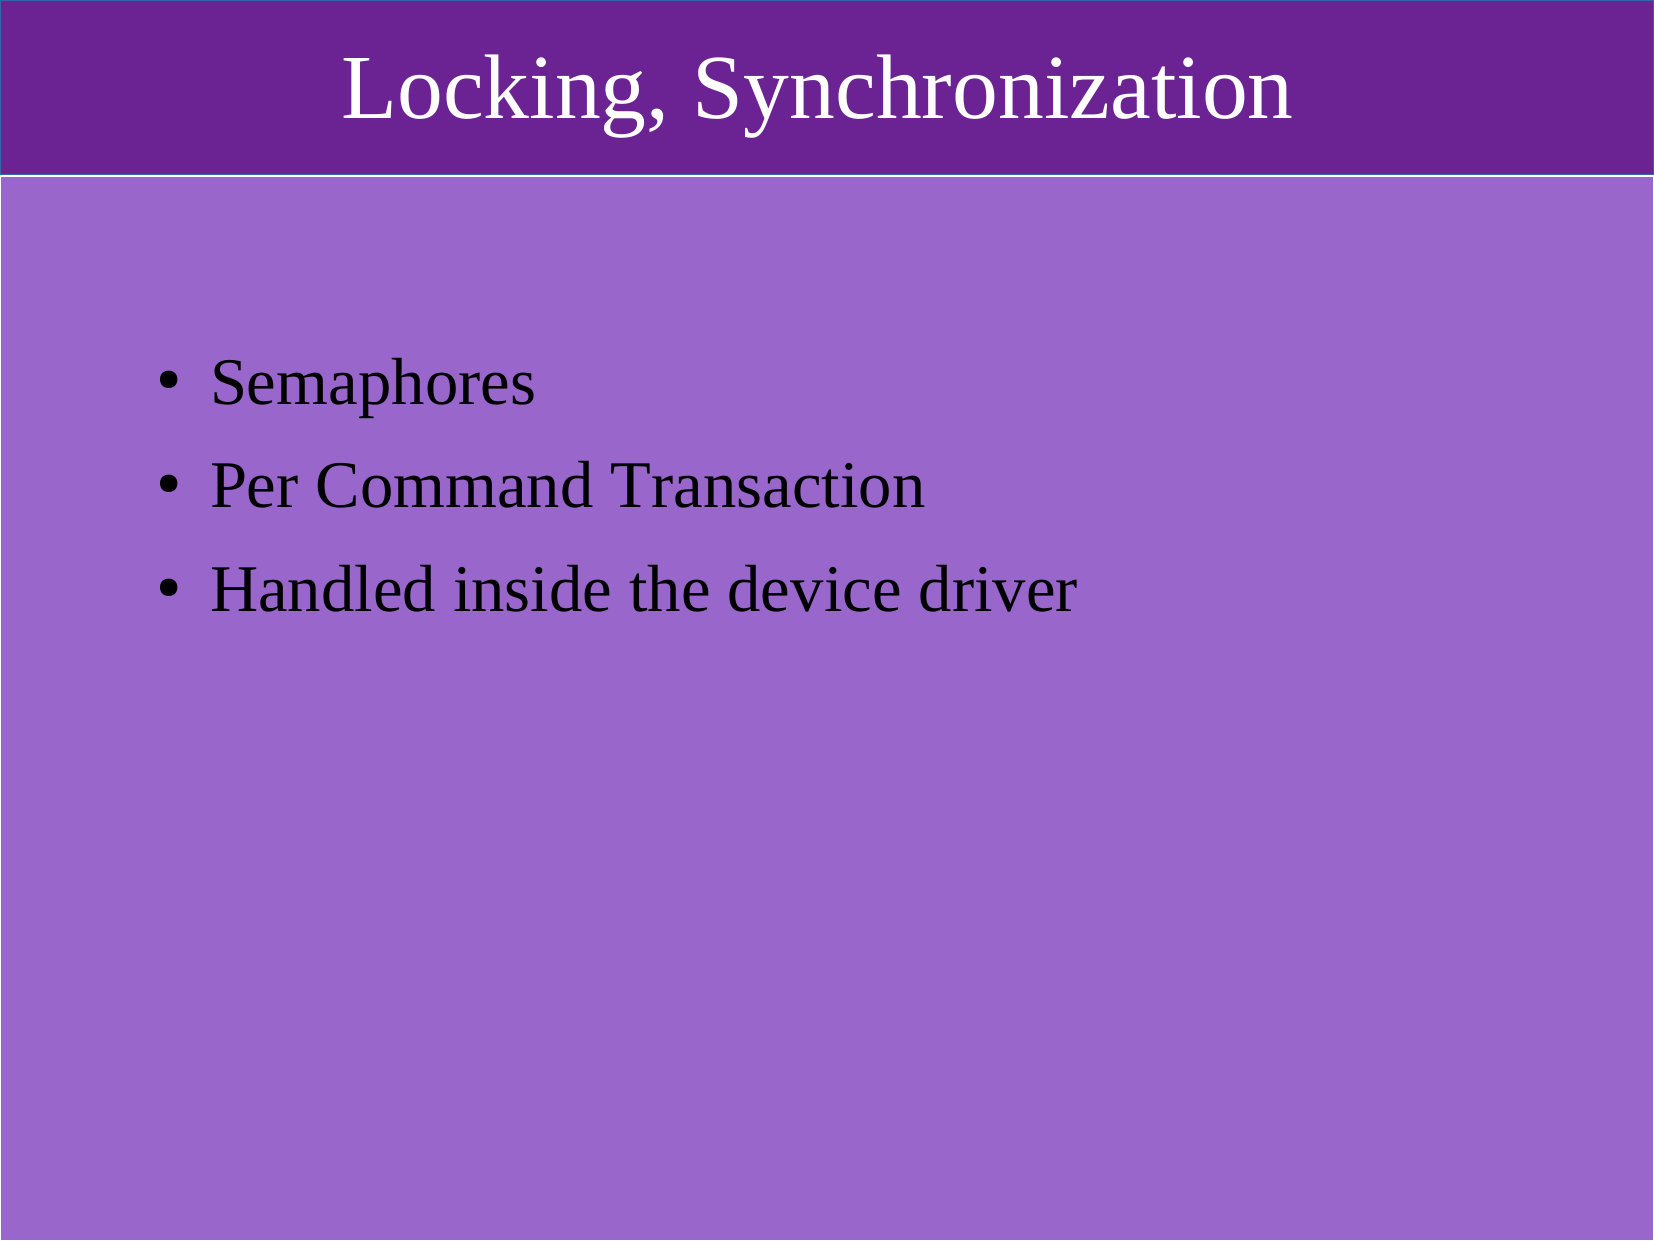

# Locking, Synchronization
Semaphores
Per Command Transaction
Handled inside the device driver